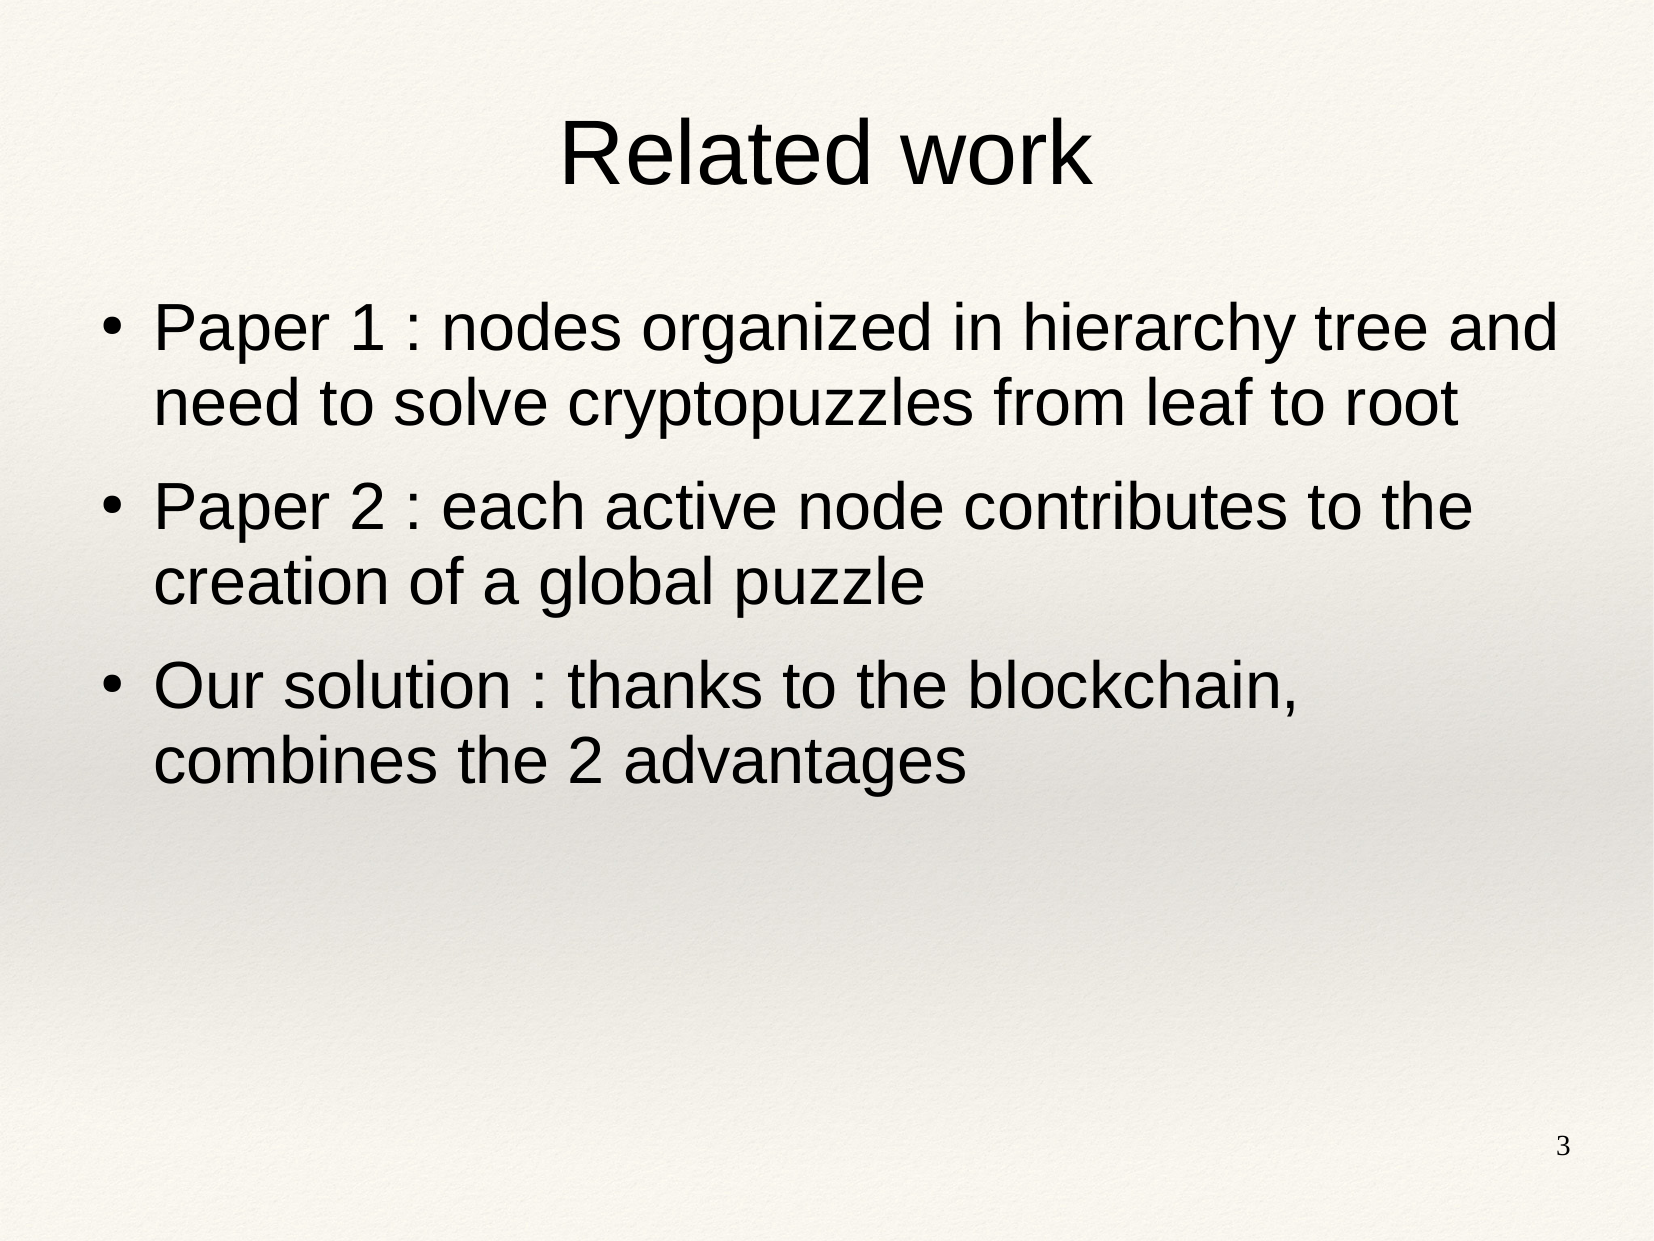

# Related work
Paper 1 : nodes organized in hierarchy tree and need to solve cryptopuzzles from leaf to root
Paper 2 : each active node contributes to the creation of a global puzzle
Our solution : thanks to the blockchain, combines the 2 advantages
3